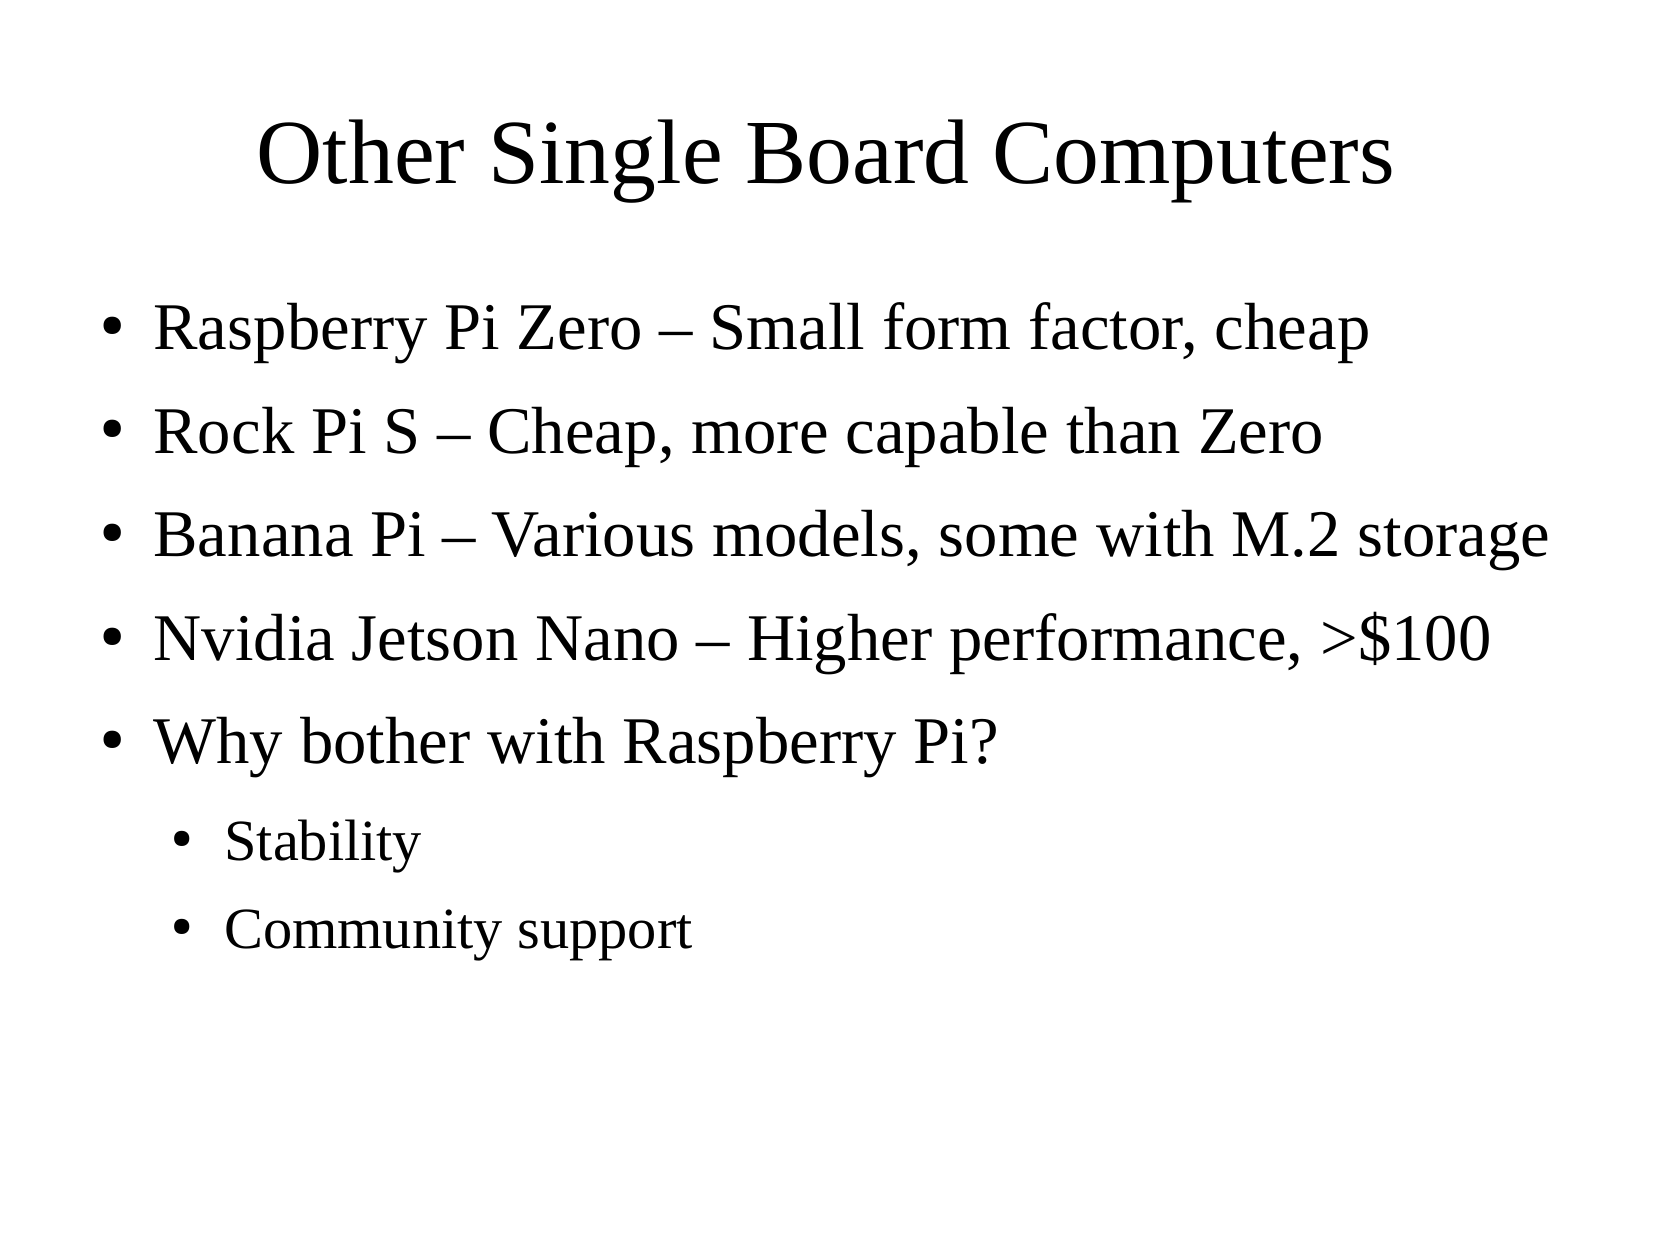

# Other Single Board Computers
Raspberry Pi Zero – Small form factor, cheap
Rock Pi S – Cheap, more capable than Zero
Banana Pi – Various models, some with M.2 storage
Nvidia Jetson Nano – Higher performance, >$100
Why bother with Raspberry Pi?
Stability
Community support